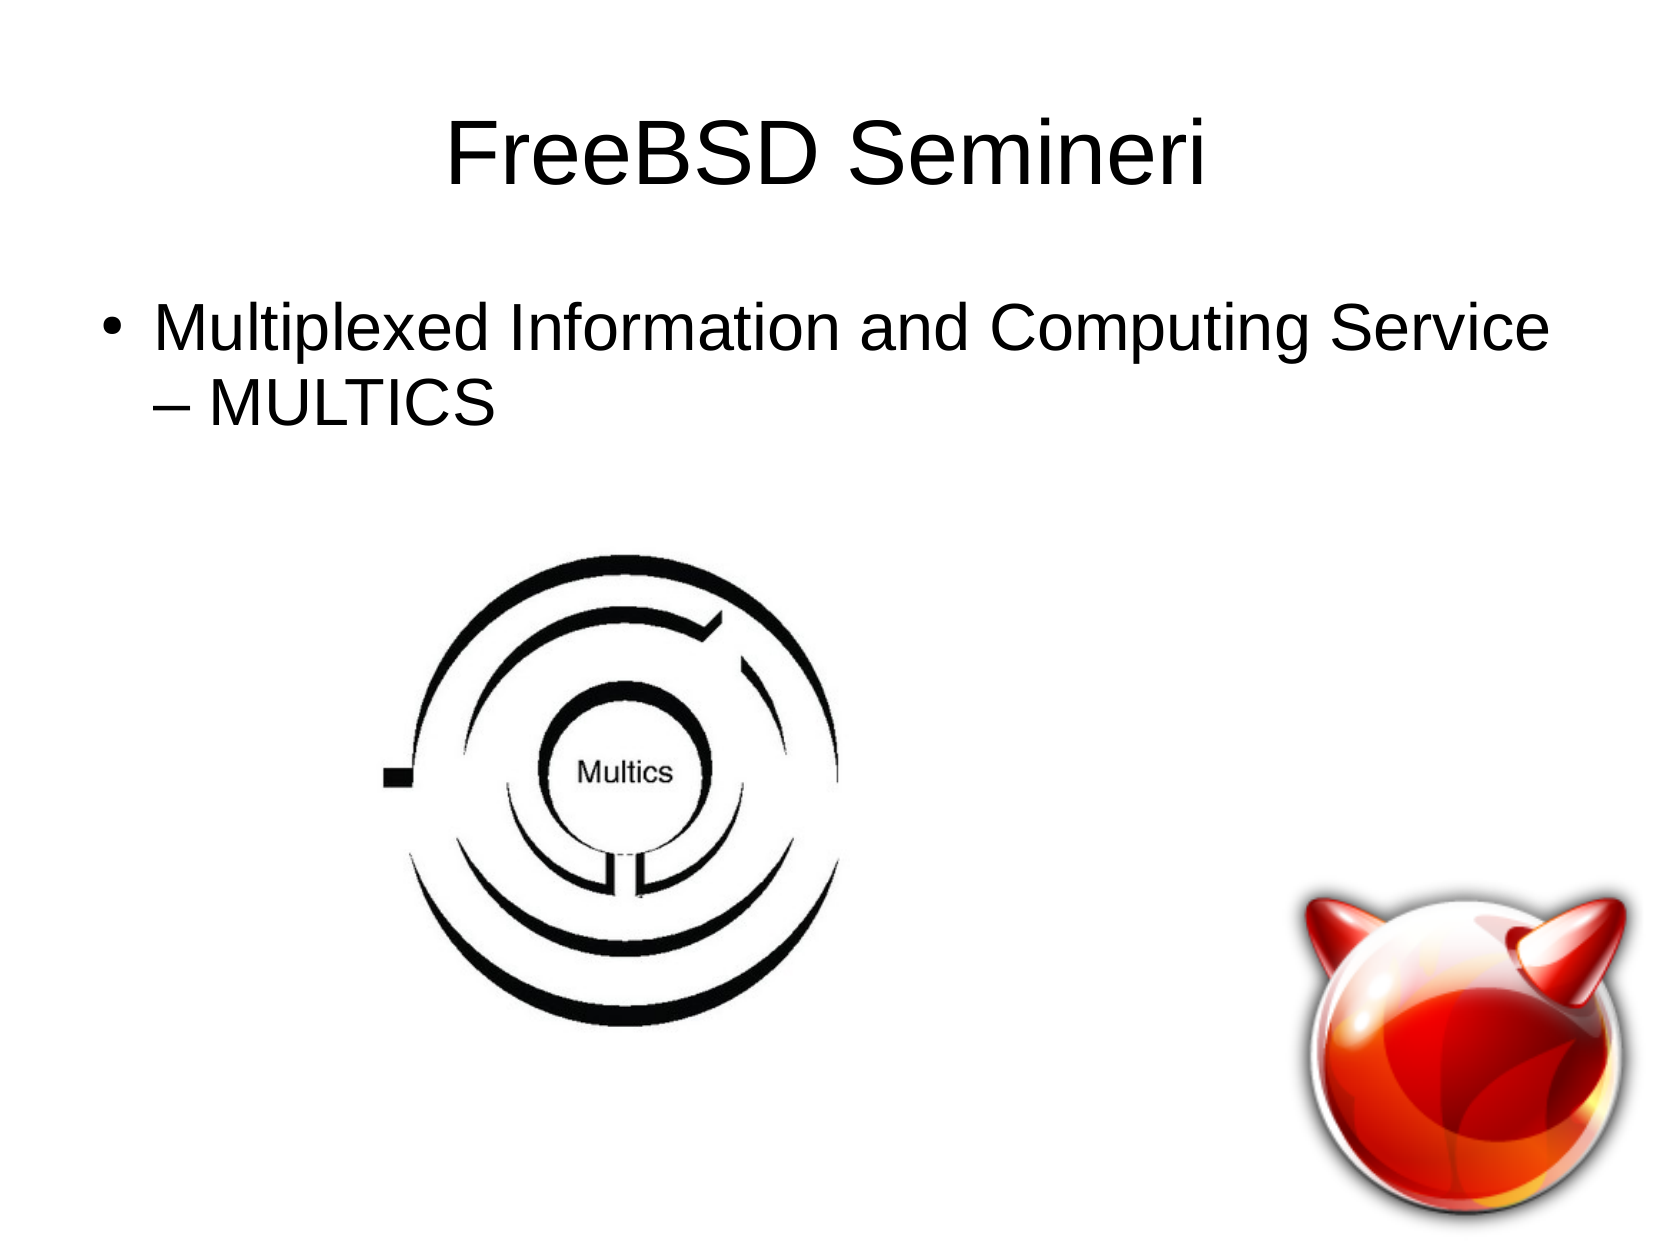

# FreeBSD Semineri
Multiplexed Information and Computing Service – MULTICS